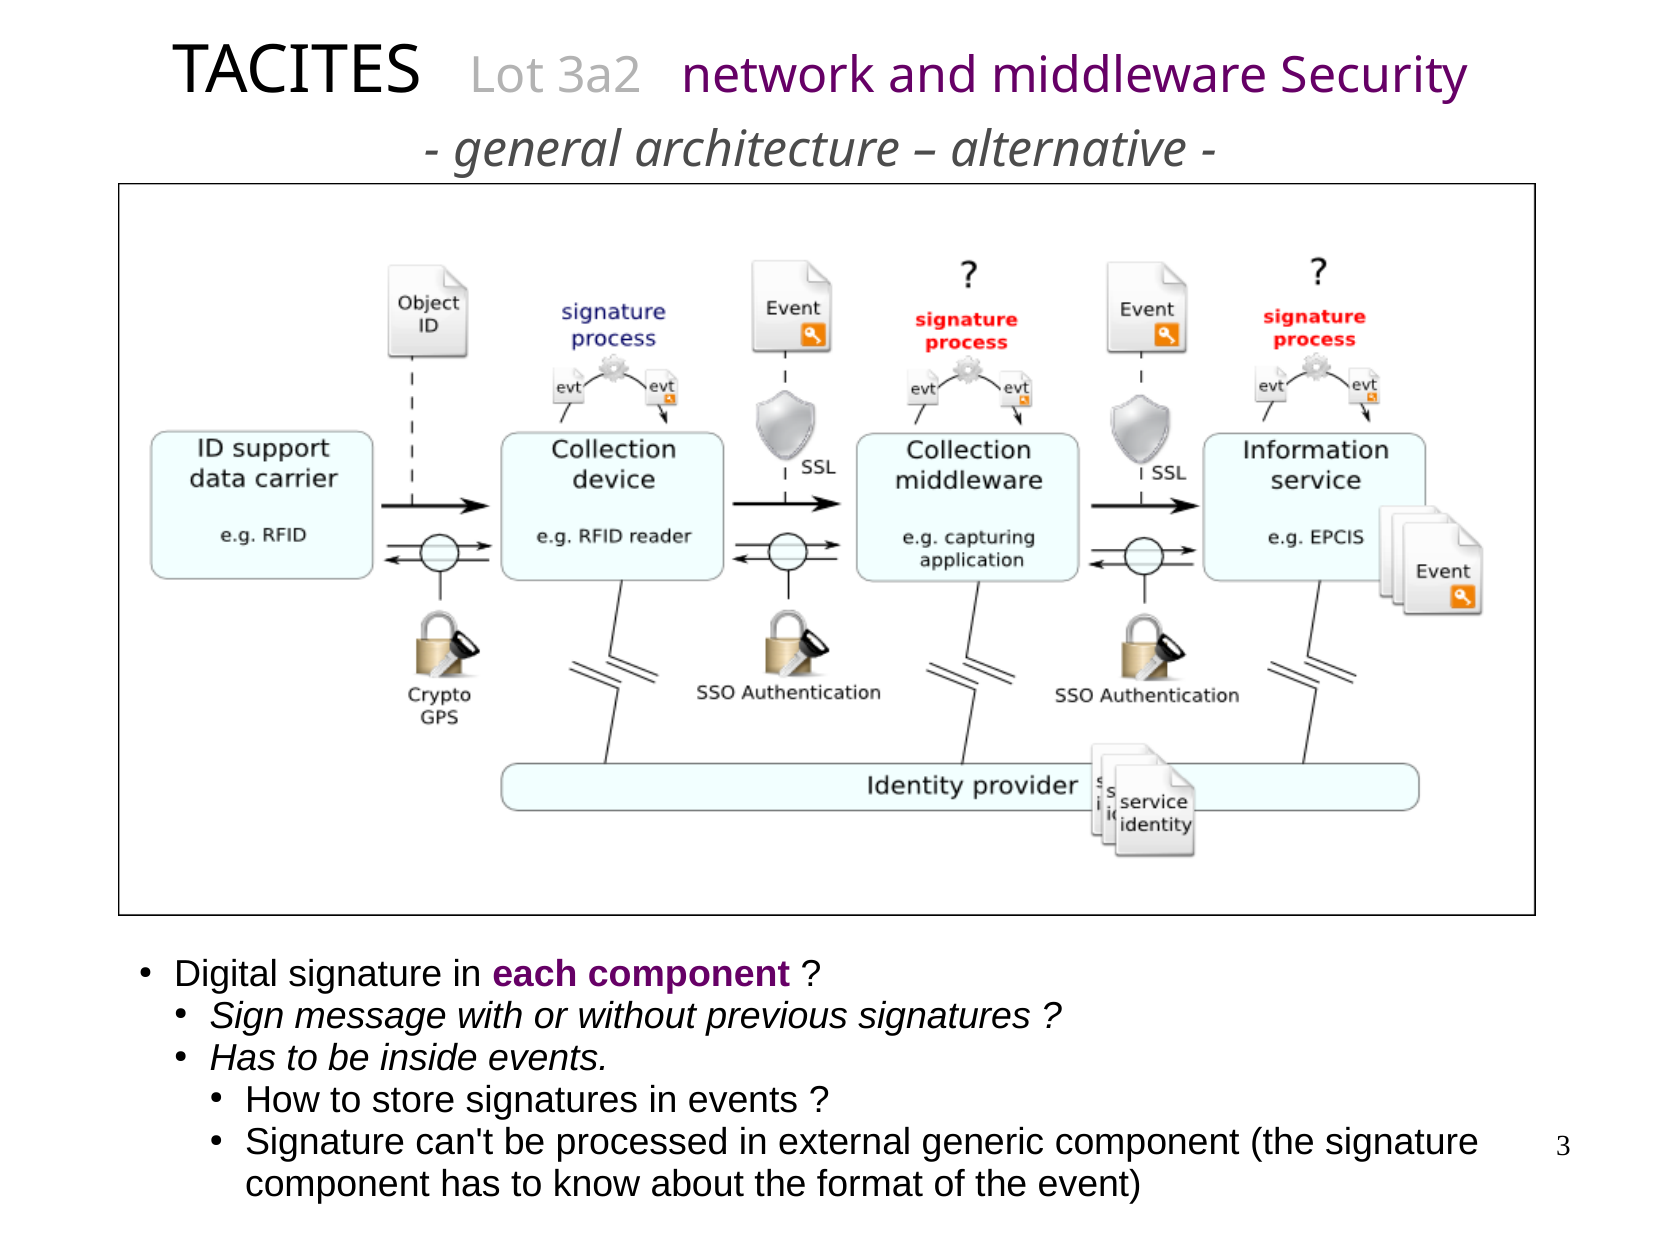

# TACITES Lot 3a2 network and middleware Security - general architecture – alternative -
Digital signature in each component ?
Sign message with or without previous signatures ?
Has to be inside events.
How to store signatures in events ?
Signature can't be processed in external generic component (the signature component has to know about the format of the event)
3